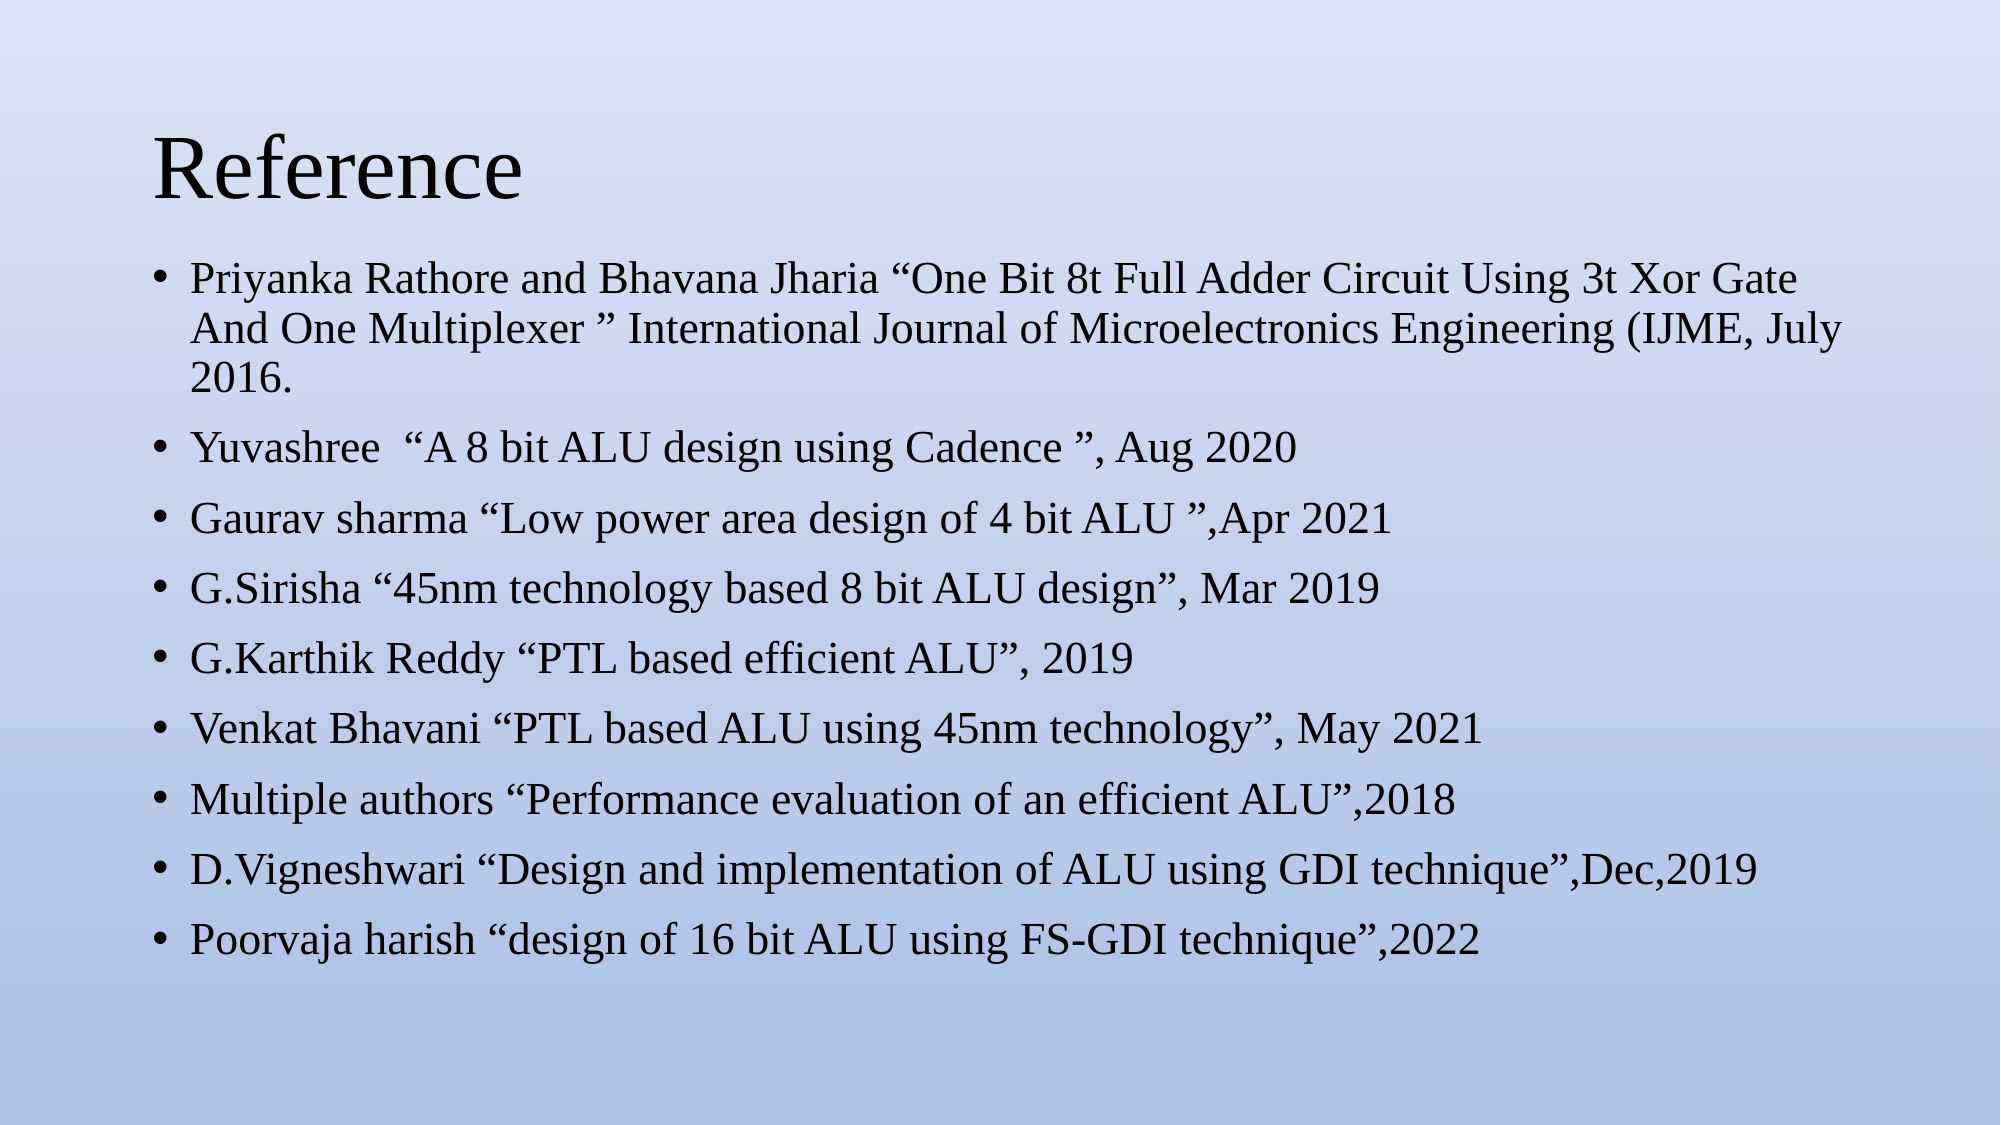

# Reference
Priyanka Rathore and Bhavana Jharia “One Bit 8t Full Adder Circuit Using 3t Xor Gate And One Multiplexer ” International Journal of Microelectronics Engineering (IJME, July 2016.
Yuvashree “A 8 bit ALU design using Cadence ”, Aug 2020
Gaurav sharma “Low power area design of 4 bit ALU ”,Apr 2021
G.Sirisha “45nm technology based 8 bit ALU design”, Mar 2019
G.Karthik Reddy “PTL based efficient ALU”, 2019
Venkat Bhavani “PTL based ALU using 45nm technology”, May 2021
Multiple authors “Performance evaluation of an efficient ALU”,2018
D.Vigneshwari “Design and implementation of ALU using GDI technique”,Dec,2019
Poorvaja harish “design of 16 bit ALU using FS-GDI technique”,2022